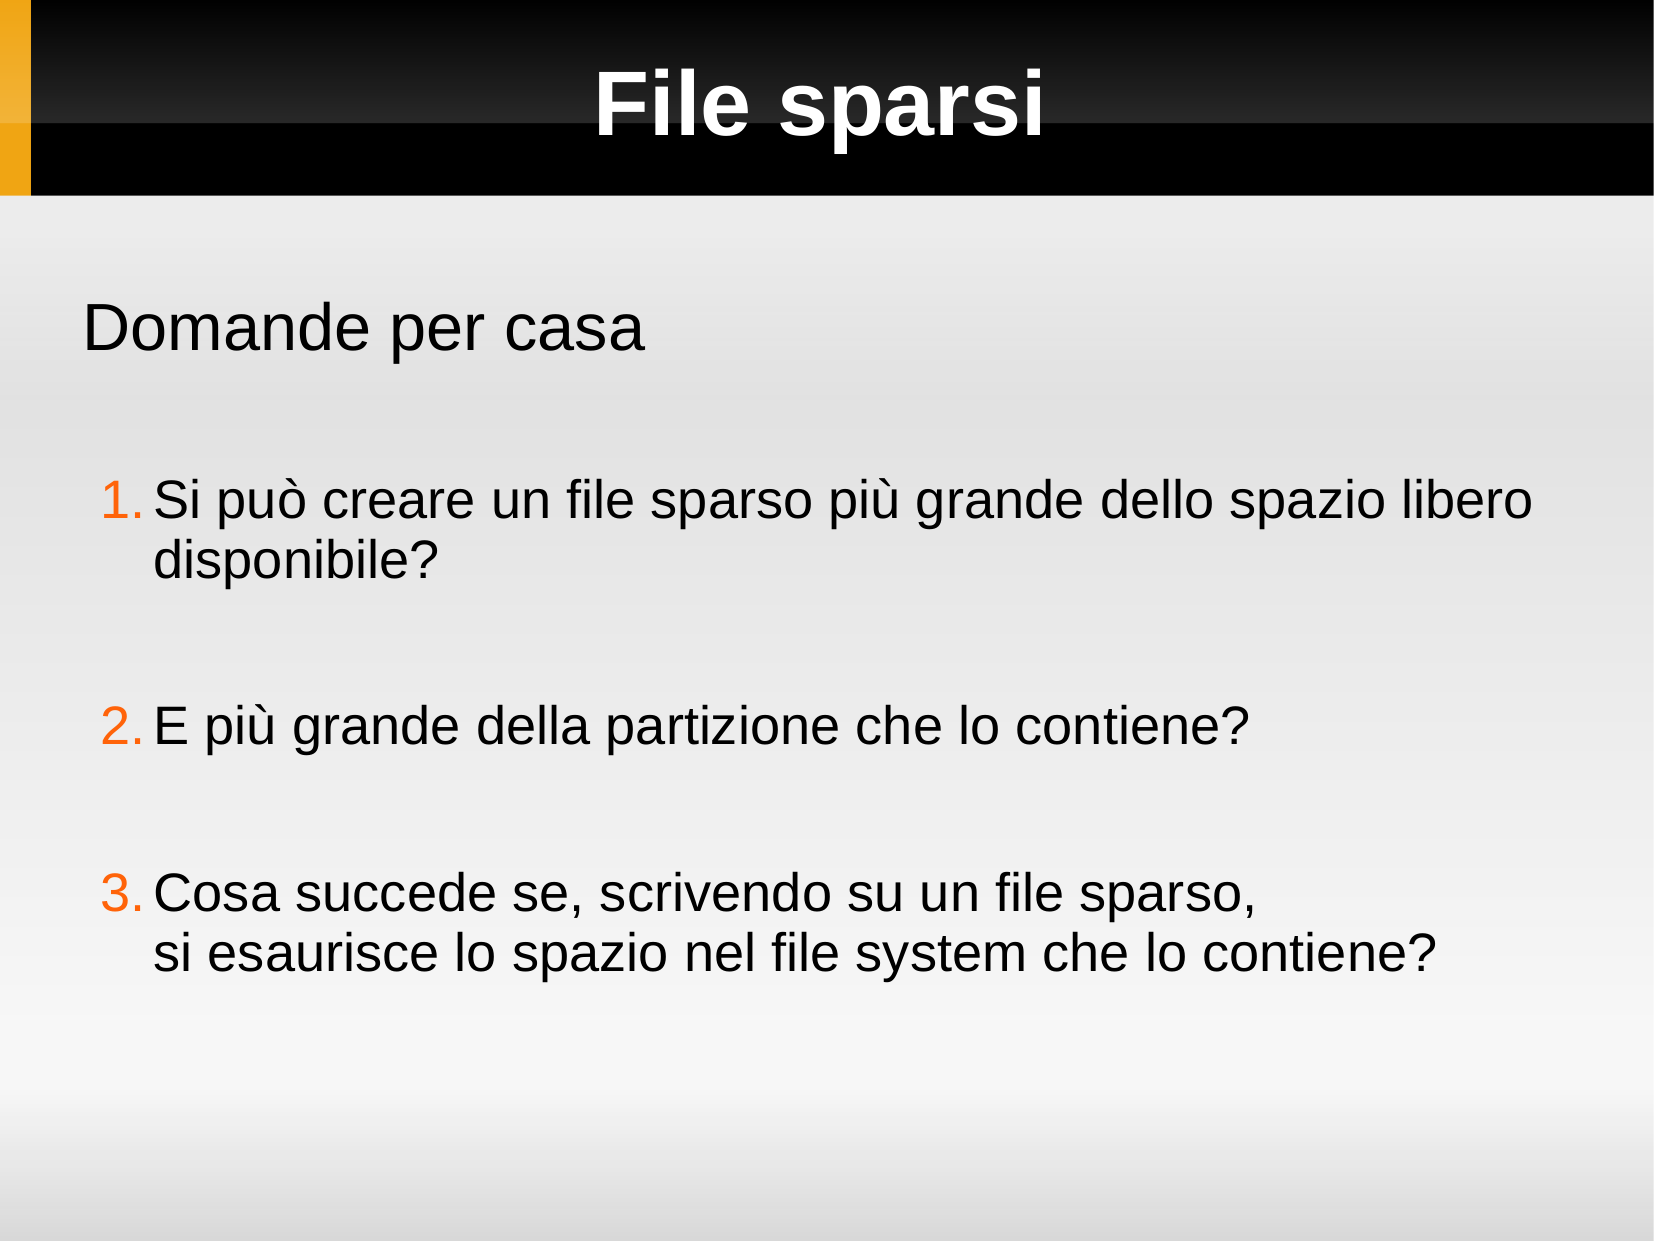

# File sparsi
Domande per casa
Si può creare un file sparso più grande dello spazio libero disponibile?
E più grande della partizione che lo contiene?
Cosa succede se, scrivendo su un file sparso,
si esaurisce lo spazio nel file system che lo contiene?